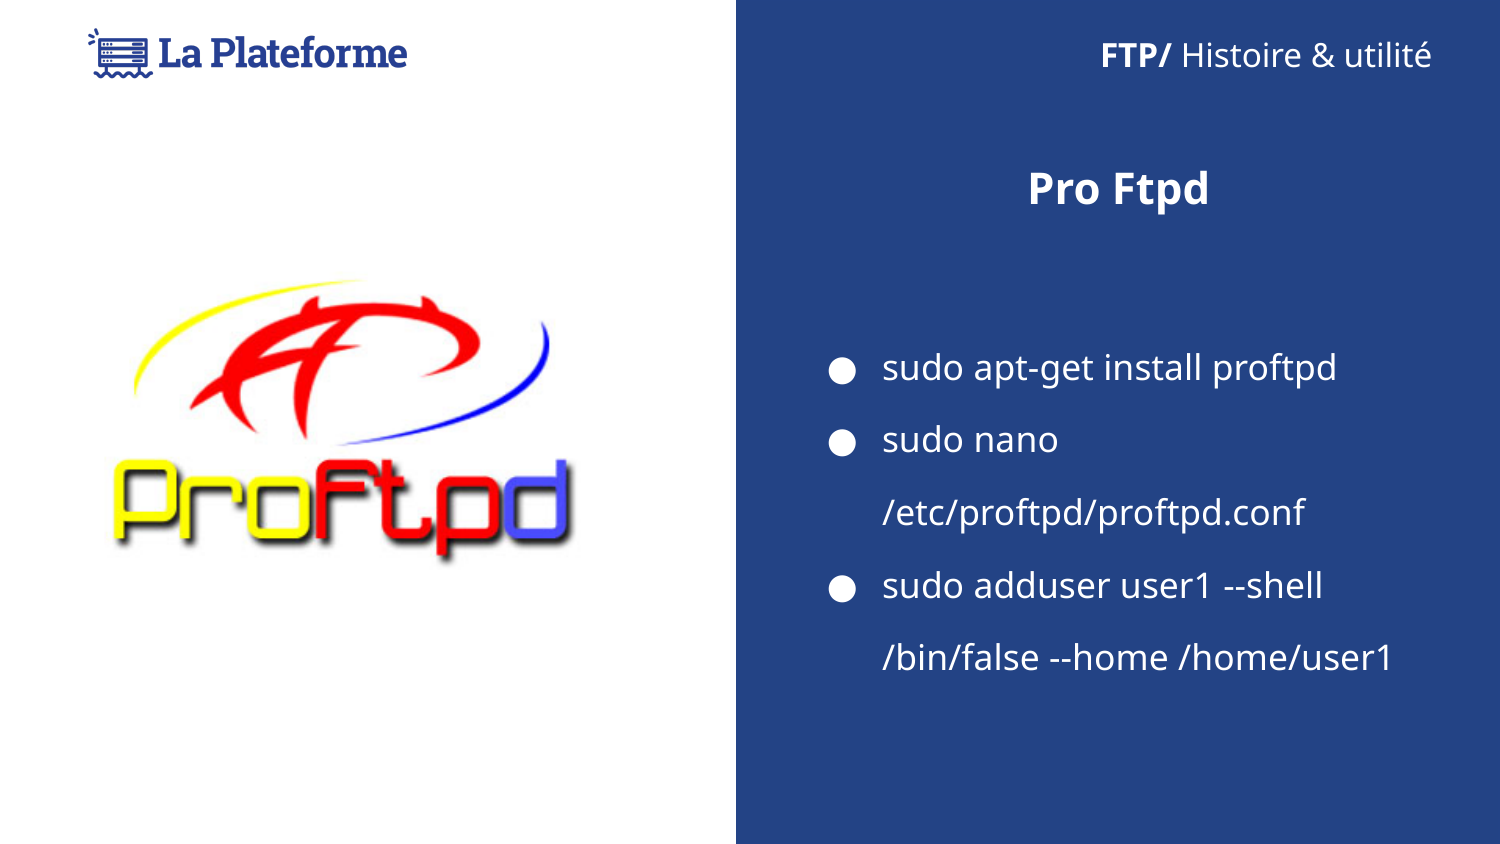

FTP/ Histoire & utilité
Pro Ftpd
# sudo apt-get install proftpd
sudo nano /etc/proftpd/proftpd.conf
sudo adduser user1 --shell /bin/false --home /home/user1